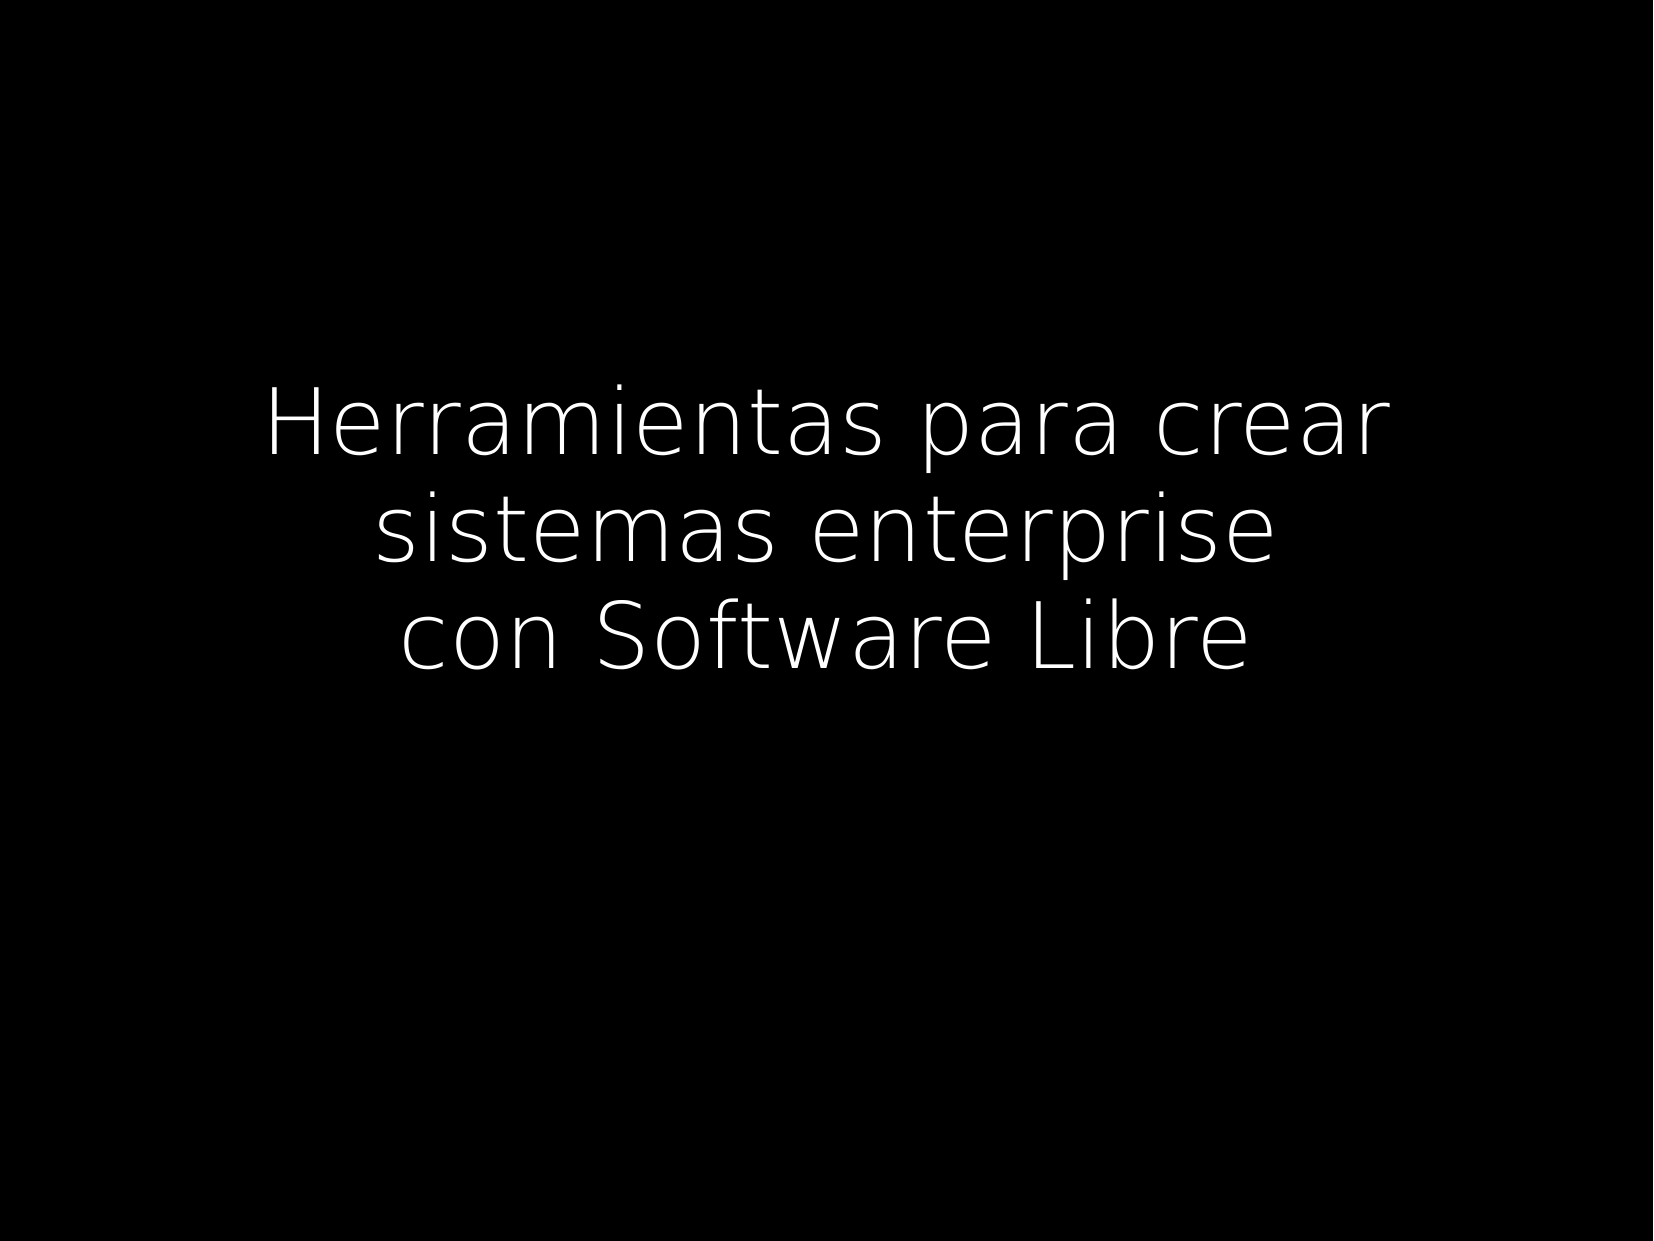

# Herramientas para crear sistemas enterprise
con Software Libre